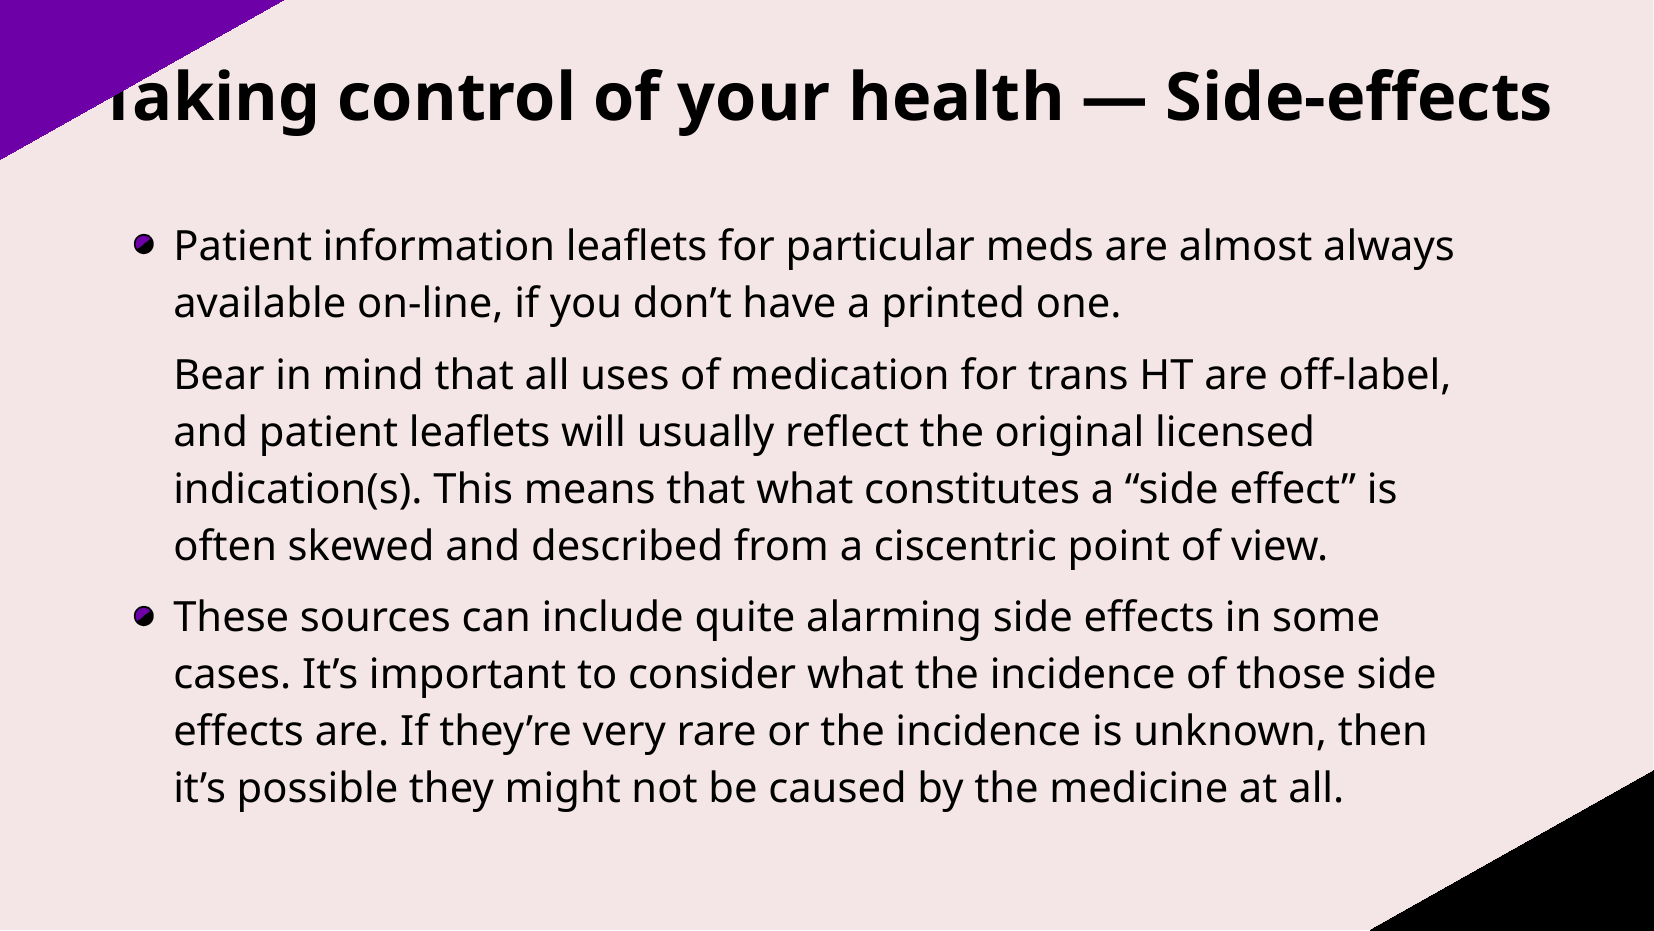

# Taking control of your health — Side-effects
Patient information leaflets for particular meds are almost always available on-line, if you don’t have a printed one.
Bear in mind that all uses of medication for trans HT are off-label, and patient leaflets will usually reflect the original licensed indication(s). This means that what constitutes a “side effect” is often skewed and described from a ciscentric point of view.
These sources can include quite alarming side effects in some cases. It’s important to consider what the incidence of those side effects are. If they’re very rare or the incidence is unknown, then it’s possible they might not be caused by the medicine at all.